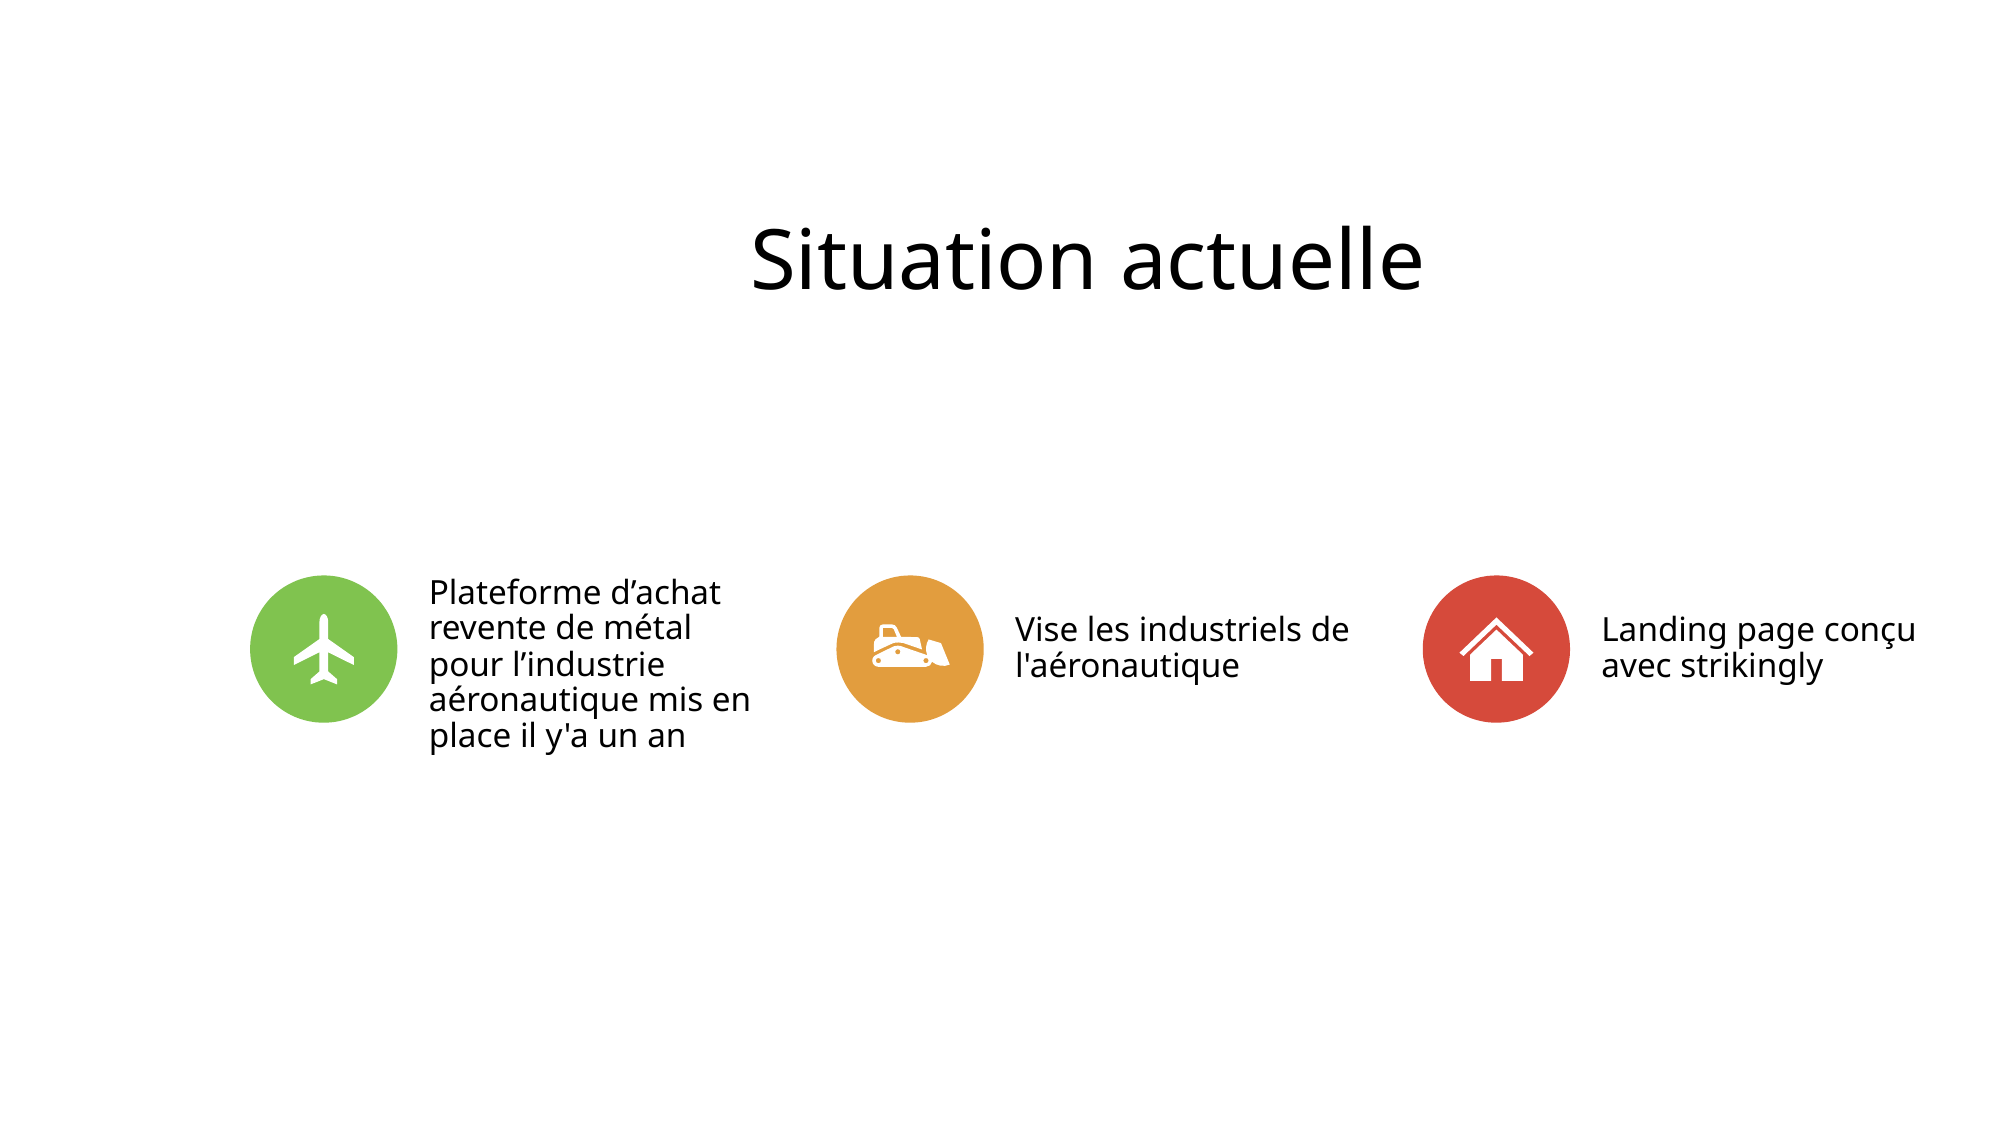

# Situation actuelle
Plateforme d’achat revente de métal pour l’industrie aéronautique mis en place il y'a un an
Vise les industriels de l'aéronautique
Landing page conçu avec strikingly